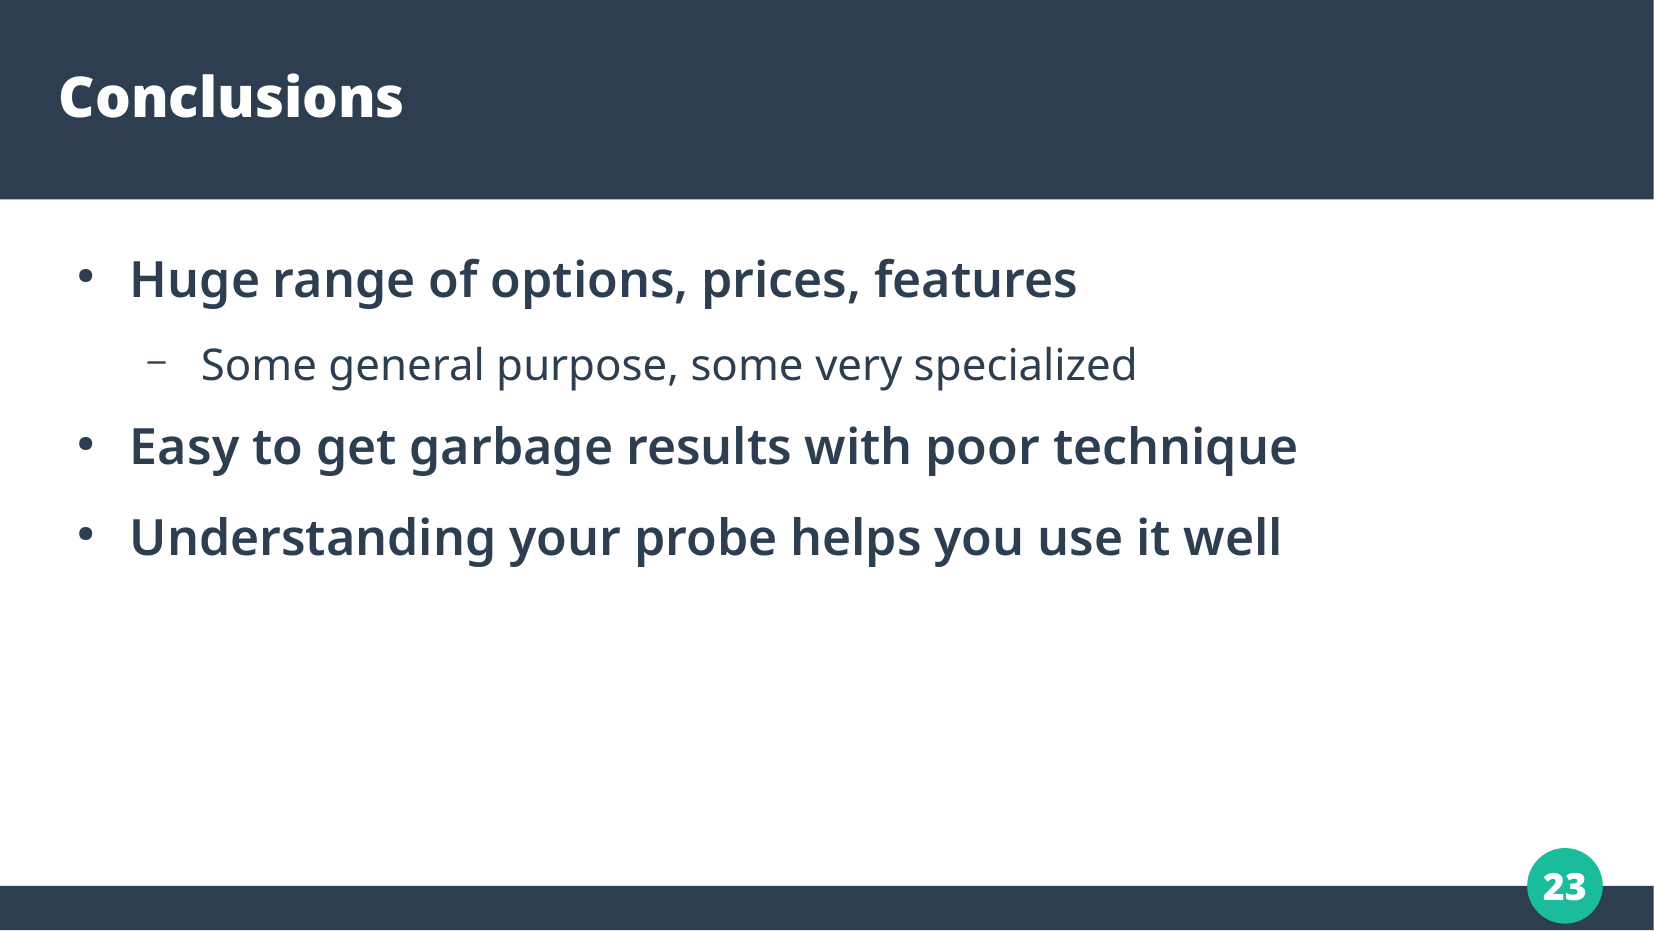

# Conclusions
Huge range of options, prices, features
Some general purpose, some very specialized
Easy to get garbage results with poor technique
Understanding your probe helps you use it well